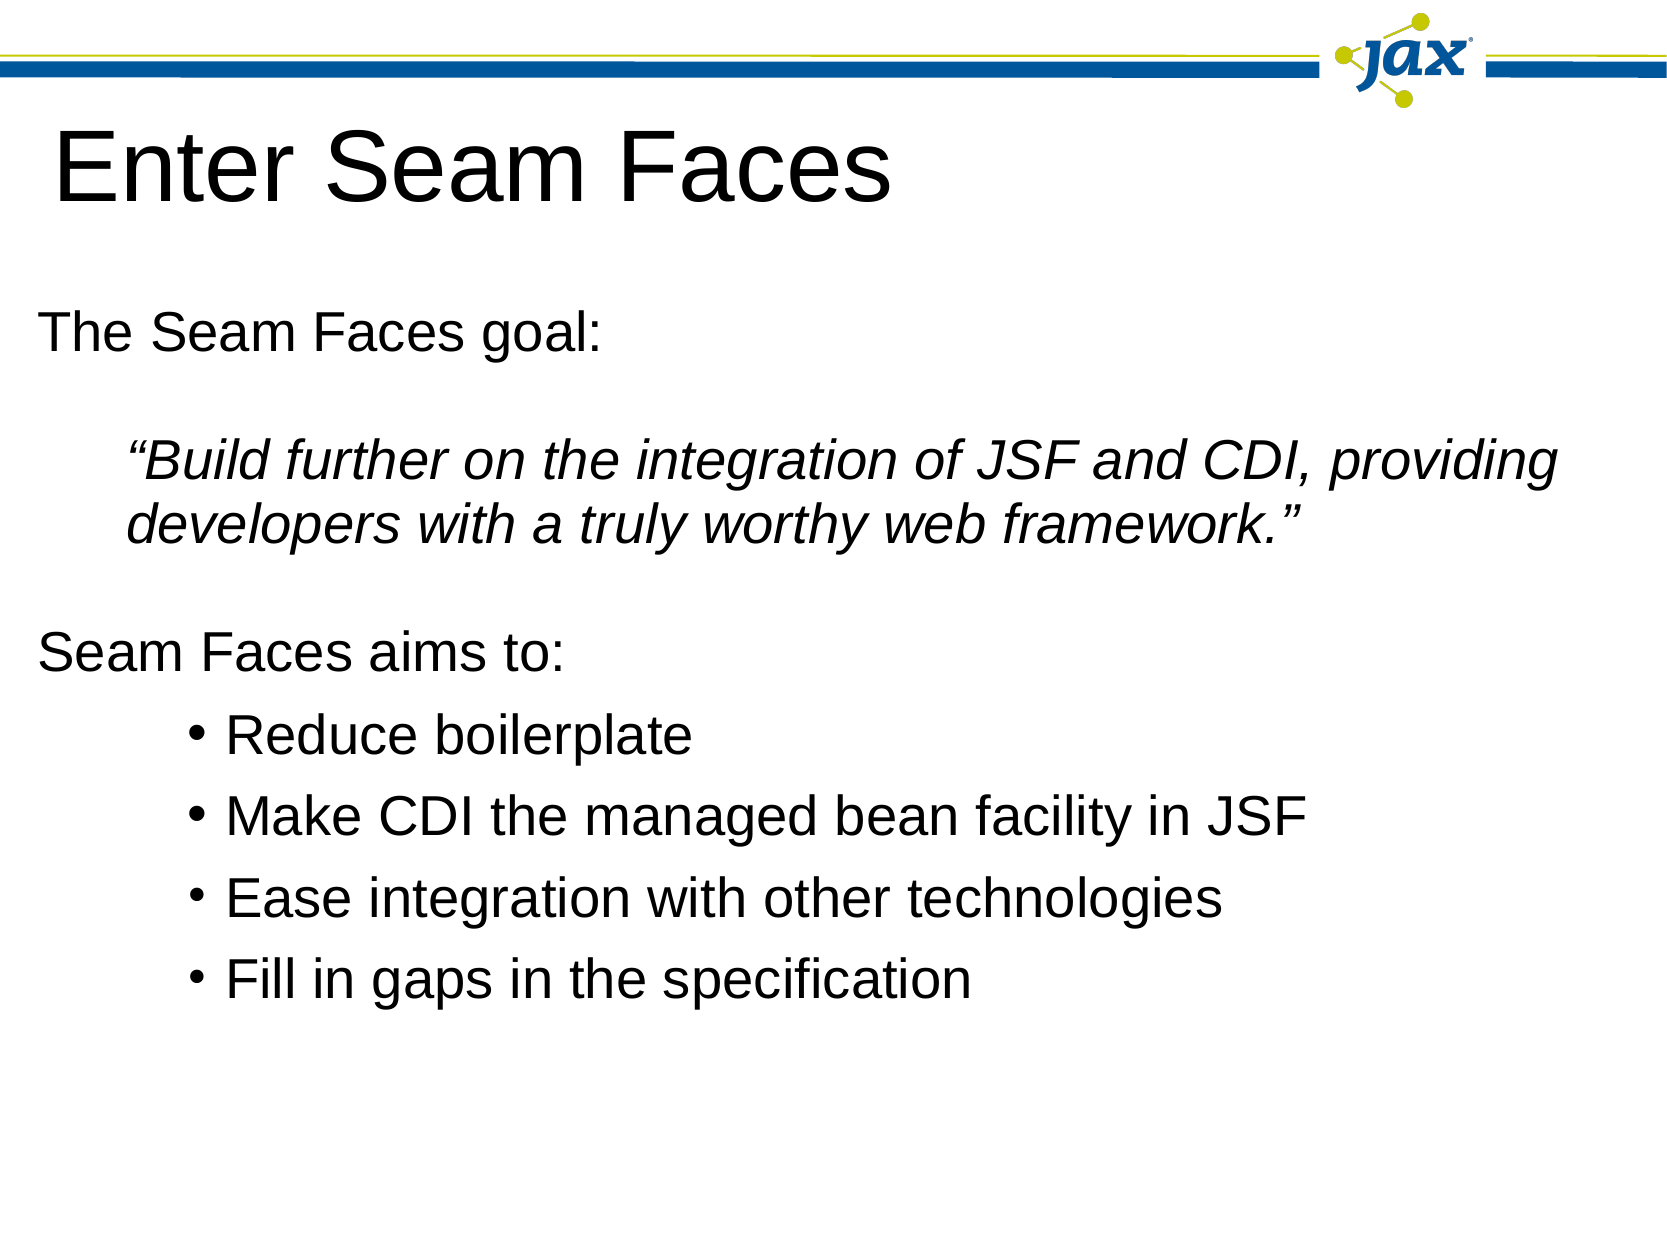

# Enter Seam Faces
The Seam Faces goal:
“Build further on the integration of JSF and CDI, providing developers with a truly worthy web framework.”
Seam Faces aims to:
Reduce boilerplate
Make CDI the managed bean facility in JSF
Ease integration with other technologies
Fill in gaps in the specification